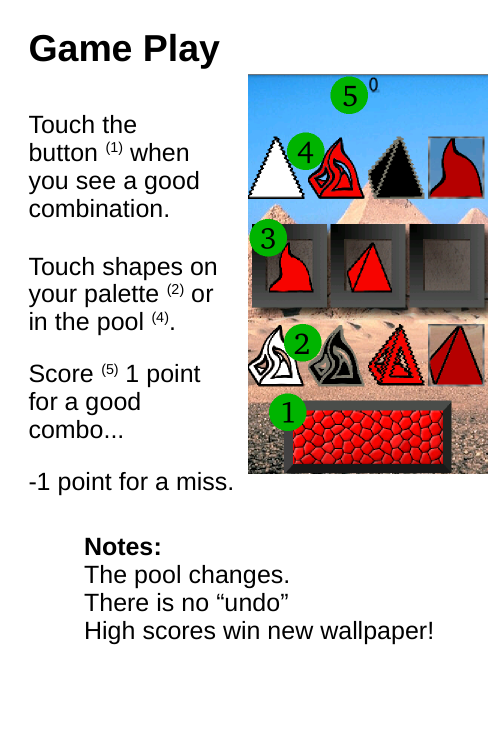

Game Play
Touch the button (1) when you see a good combination.
Touch shapes on your palette (2) or in the pool (4).
Score (5) 1 point for a good combo...
-1 point for a miss.
Notes:
The pool changes.
There is no “undo”
High scores win new wallpaper!